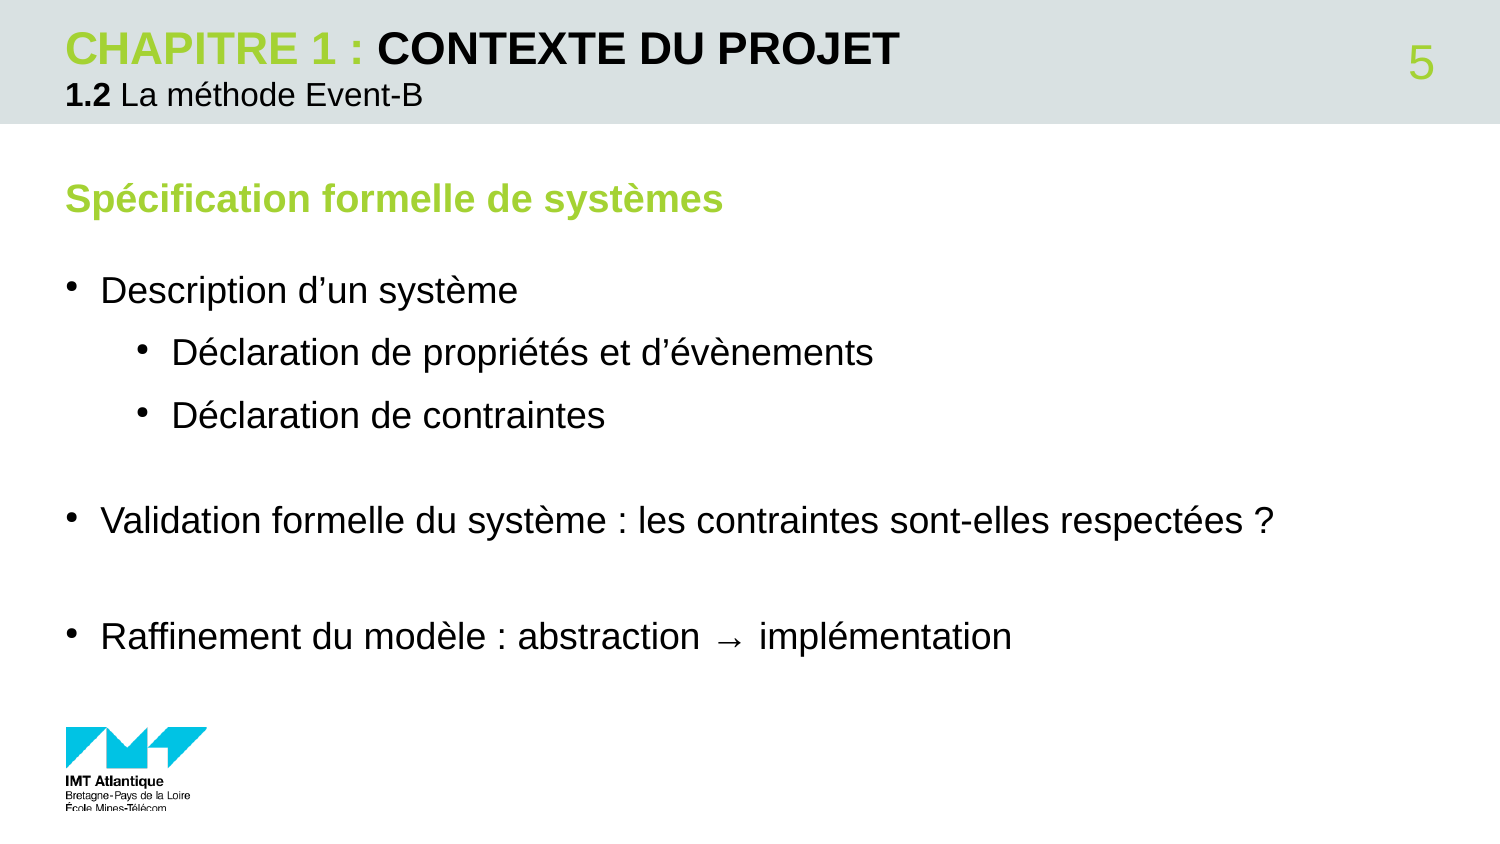

# CHAPITRE 1 : Contexte du projet
1.2 La méthode Event-B
Spécification formelle de systèmes
Description d’un système
Déclaration de propriétés et d’évènements
Déclaration de contraintes
Validation formelle du système : les contraintes sont-elles respectées ?
Raffinement du modèle : abstraction → implémentation